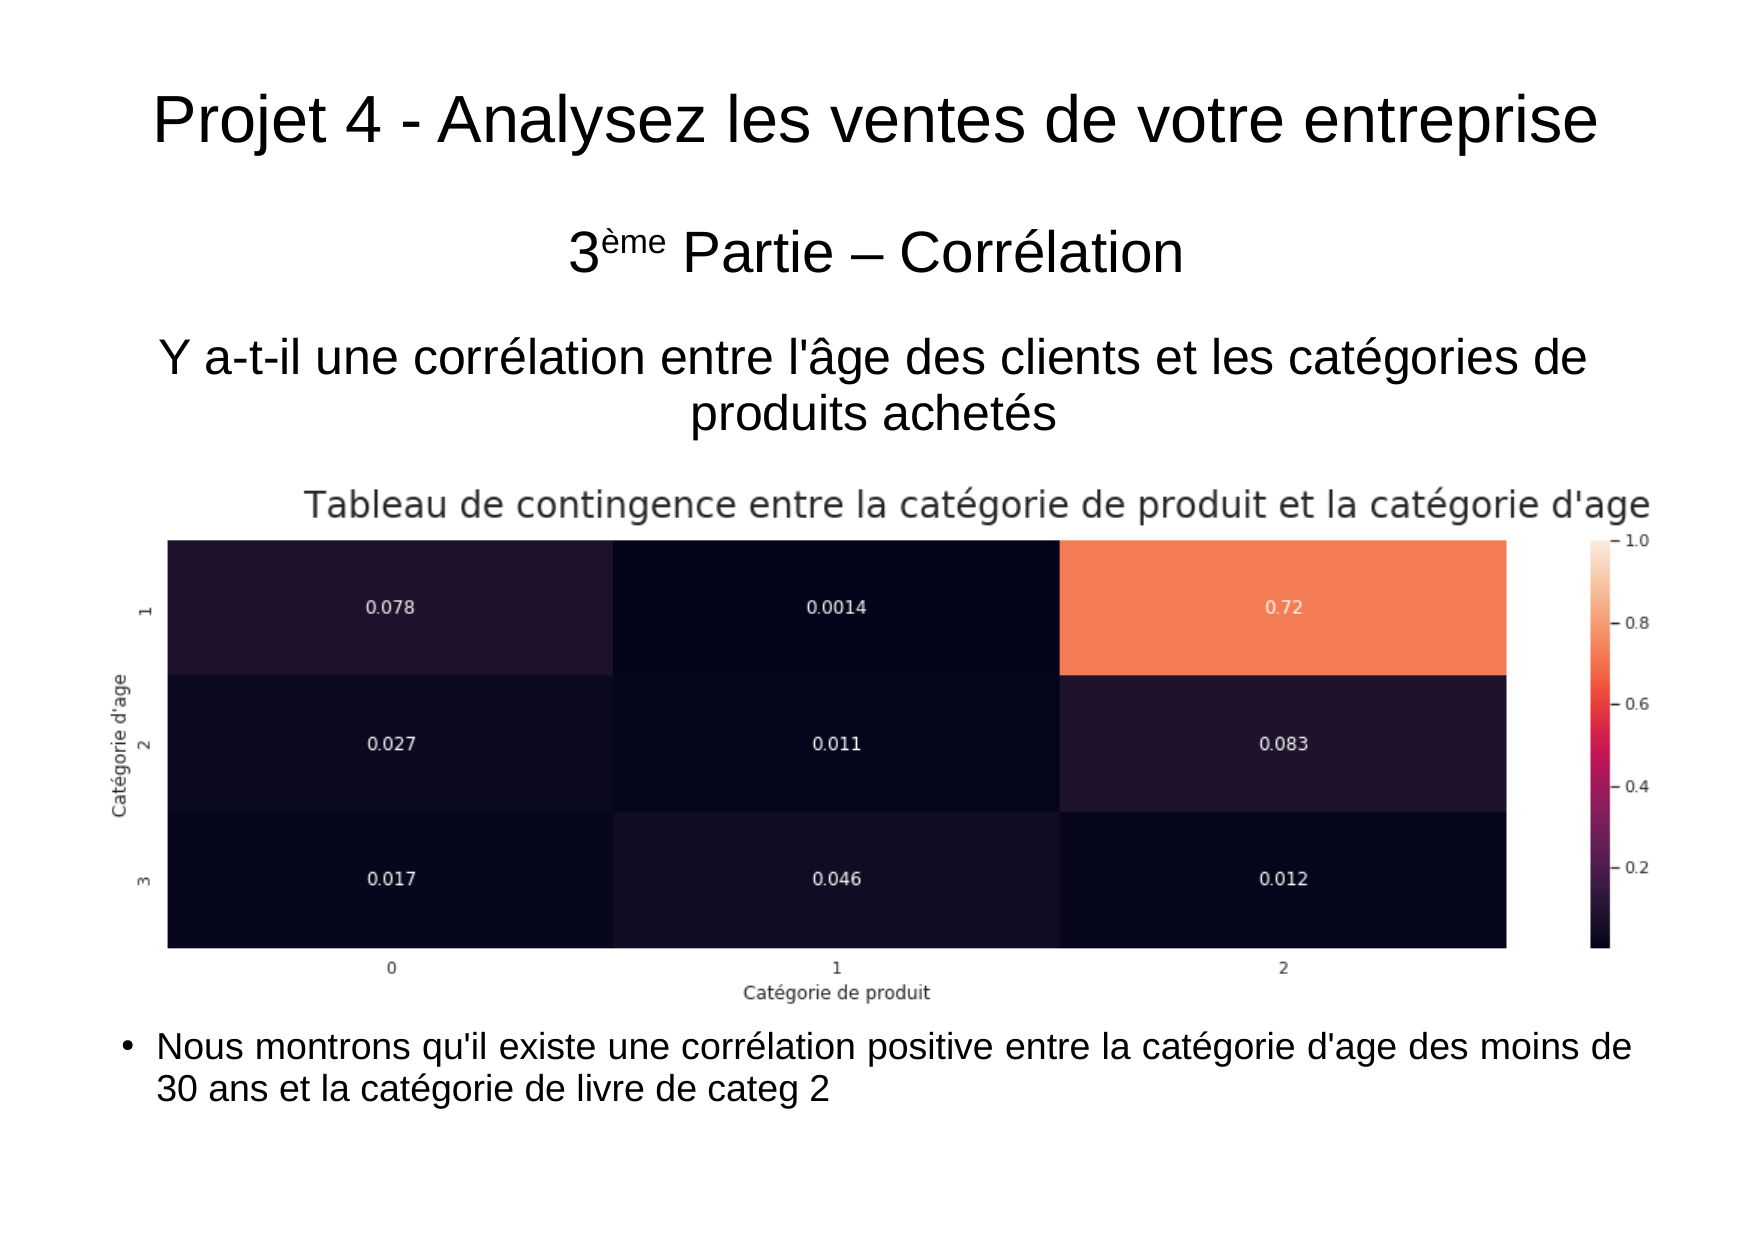

# Projet 4 - Analysez les ventes de votre entreprise
3ème Partie – Corrélation
Y a-t-il une corrélation entre l'âge des clients et les catégories de produits achetés
Nous montrons qu'il existe une corrélation positive entre la catégorie d'age des moins de 30 ans et la catégorie de livre de categ 2